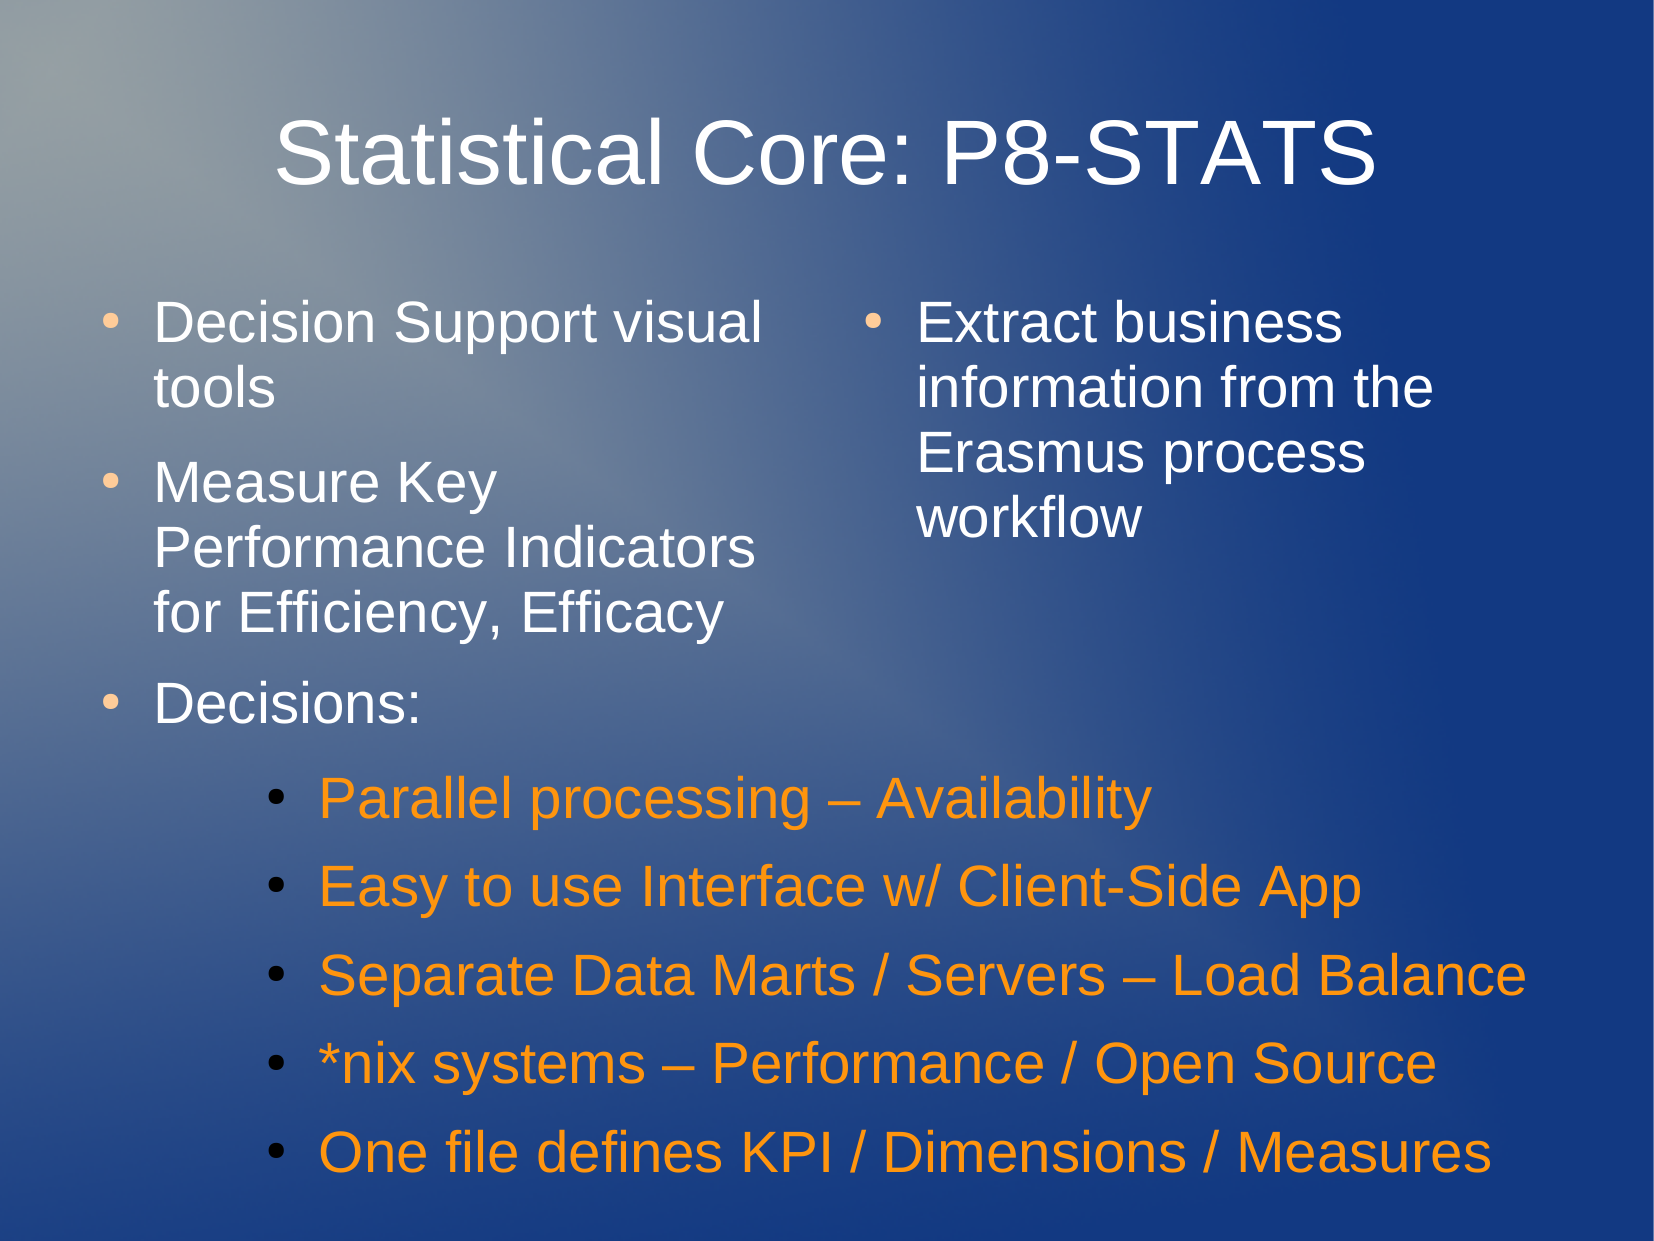

# Statistical Core: P8-STATS
Decision Support visual tools
Measure Key Performance Indicators for Efficiency, Efficacy
Extract business information from the Erasmus process workflow
Decisions:
Parallel processing – Availability
Easy to use Interface w/ Client-Side App
Separate Data Marts / Servers – Load Balance
*nix systems – Performance / Open Source
One file defines KPI / Dimensions / Measures